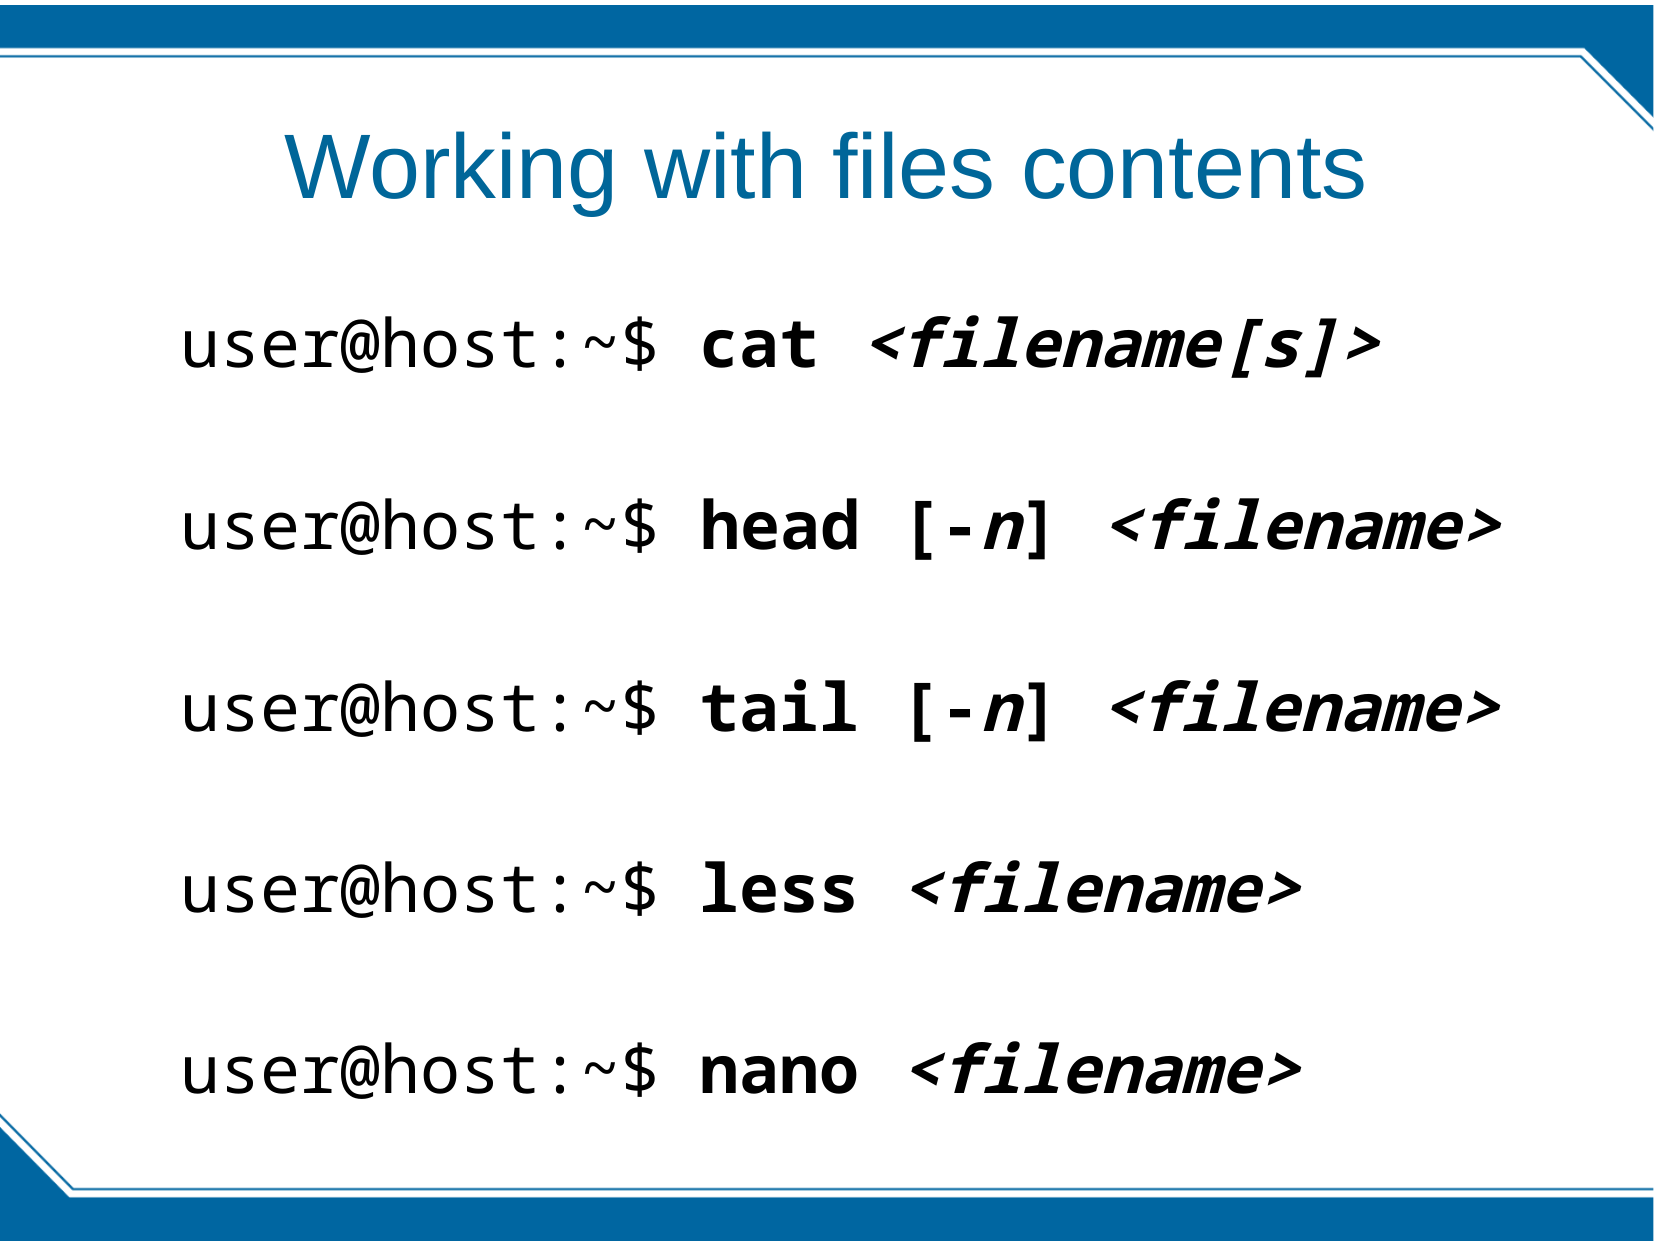

# Working with files contents
user@host:~$ cat <filename[s]>
user@host:~$ head [-n] <filename>
user@host:~$ tail [-n] <filename>
user@host:~$ less <filename>
user@host:~$ nano <filename>